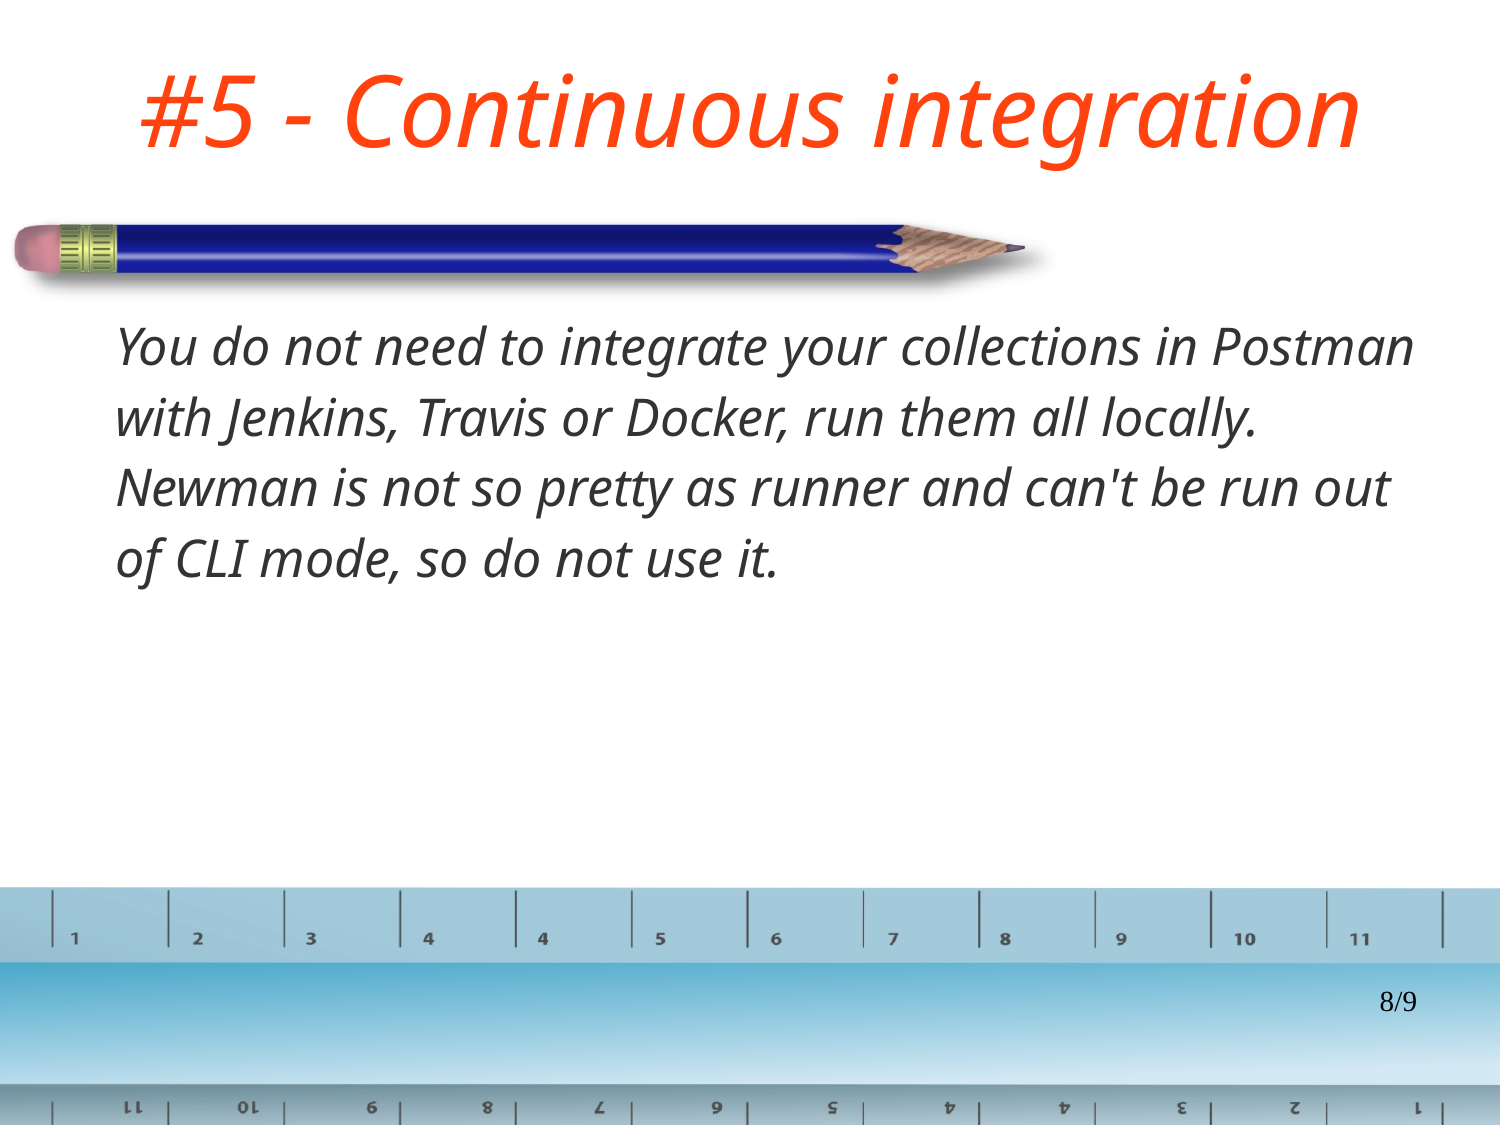

# #5 - Continuous integration
You do not need to integrate your collections in Postman with Jenkins, Travis or Docker, run them all locally.
Newman is not so pretty as runner and can't be run out of CLI mode, so do not use it.